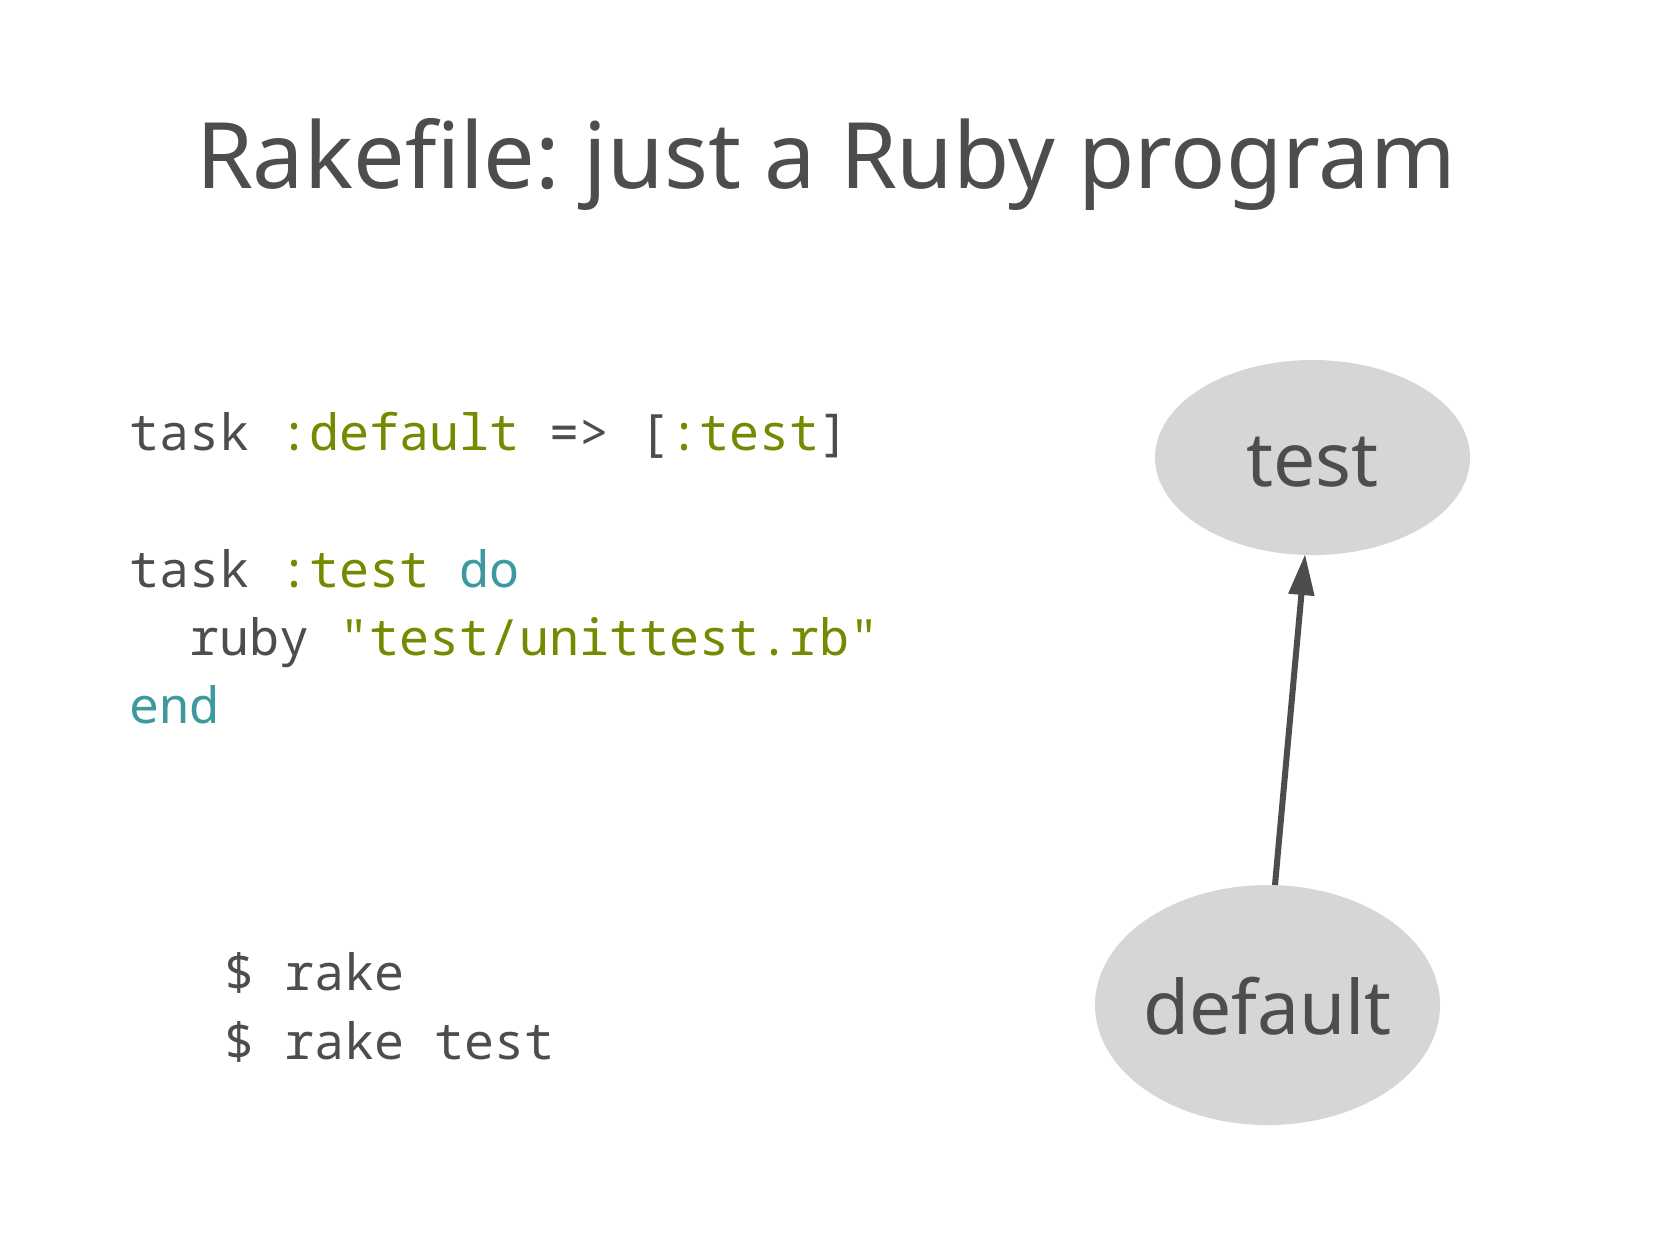

# Rakefile: just a Ruby program
test
task :default => [:test]
task :test do
 ruby "test/unittest.rb"
end
default
$ rake
$ rake test